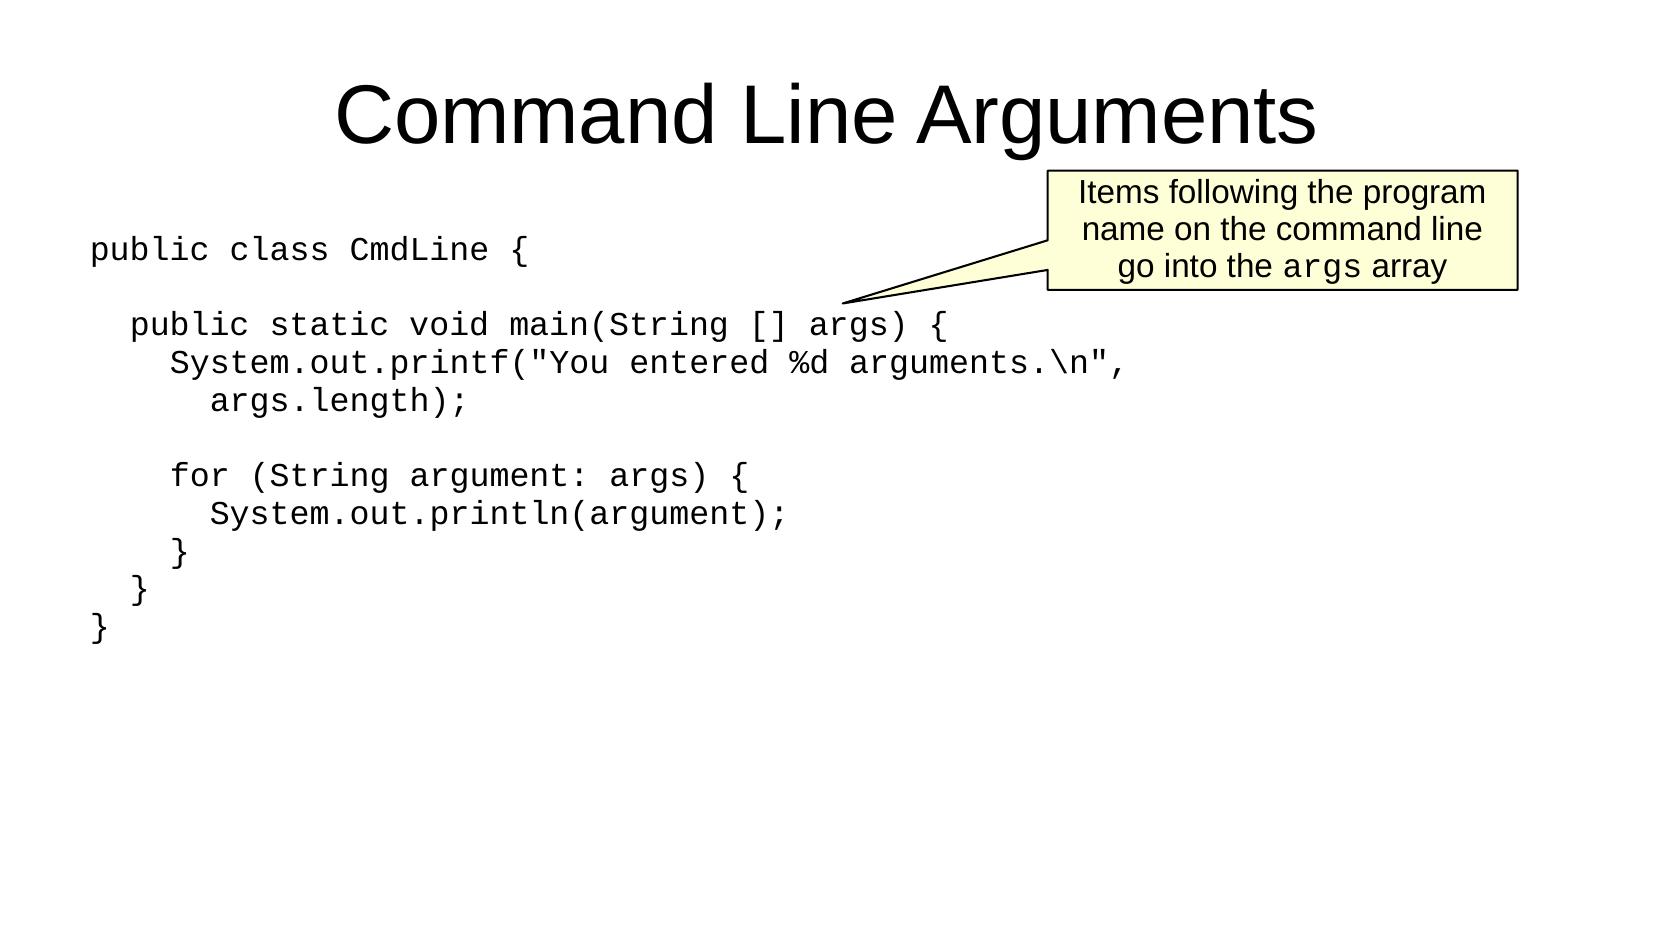

# Command Line Arguments
Items following the program
name on the command line
go into the args array
public class CmdLine {
 public static void main(String [] args) {
 System.out.printf("You entered %d arguments.\n",
 args.length);
 for (String argument: args) {
 System.out.println(argument);
 }
 }
}